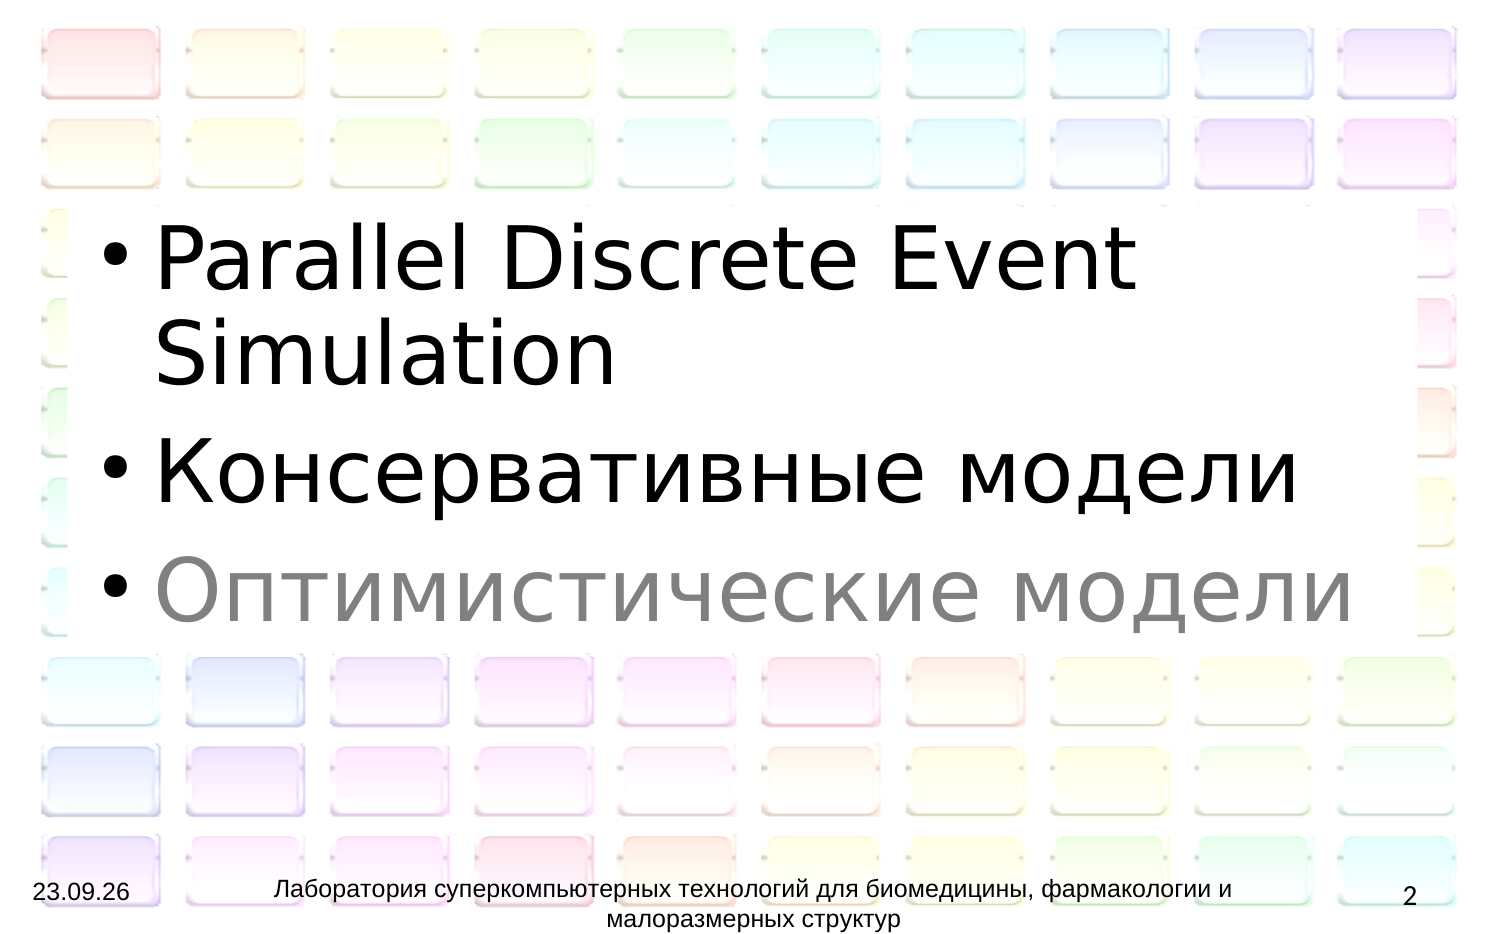

# Parallel Discrete Event Simulation
Консервативные модели
Оптимистические модели
Лаборатория суперкомпьютерных технологий для биомедицины, фармакологии и малоразмерных структур